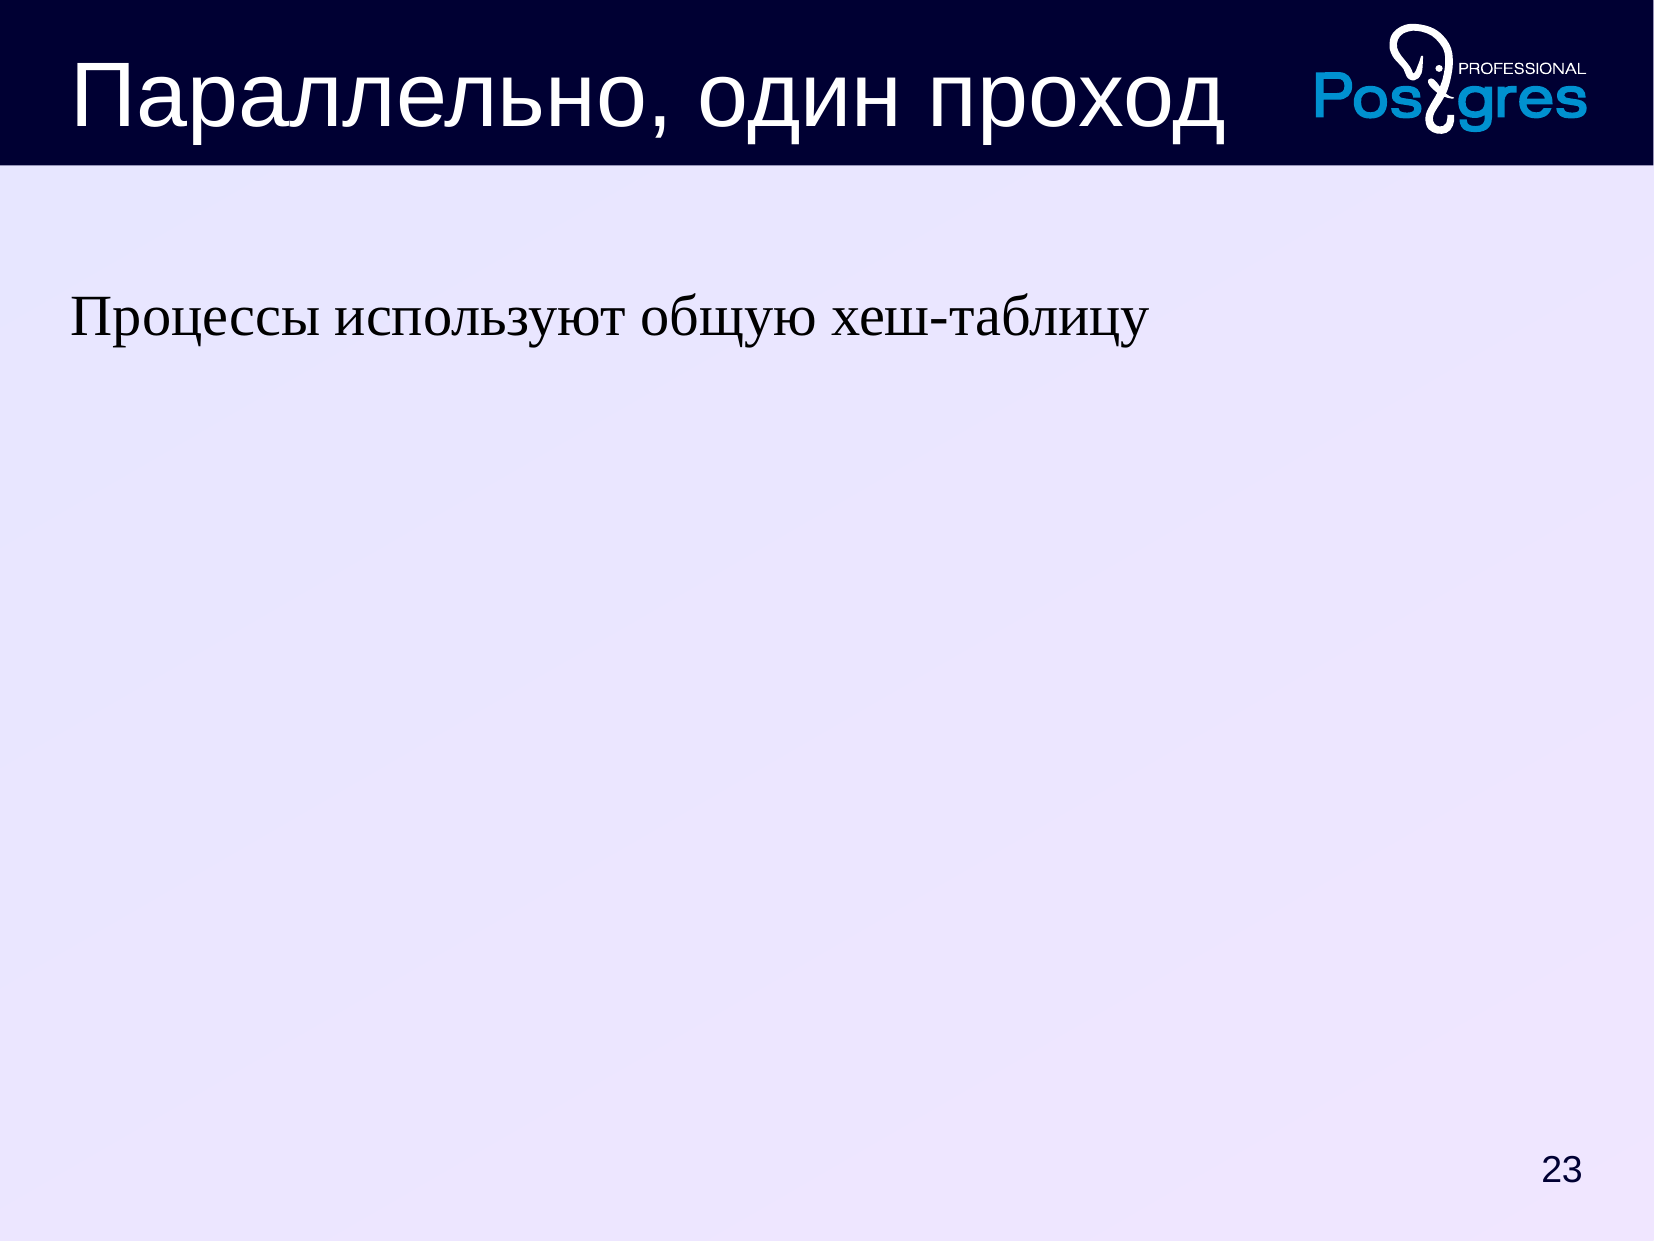

# Параллельно, один проход
Процессы используют общую хеш-таблицу